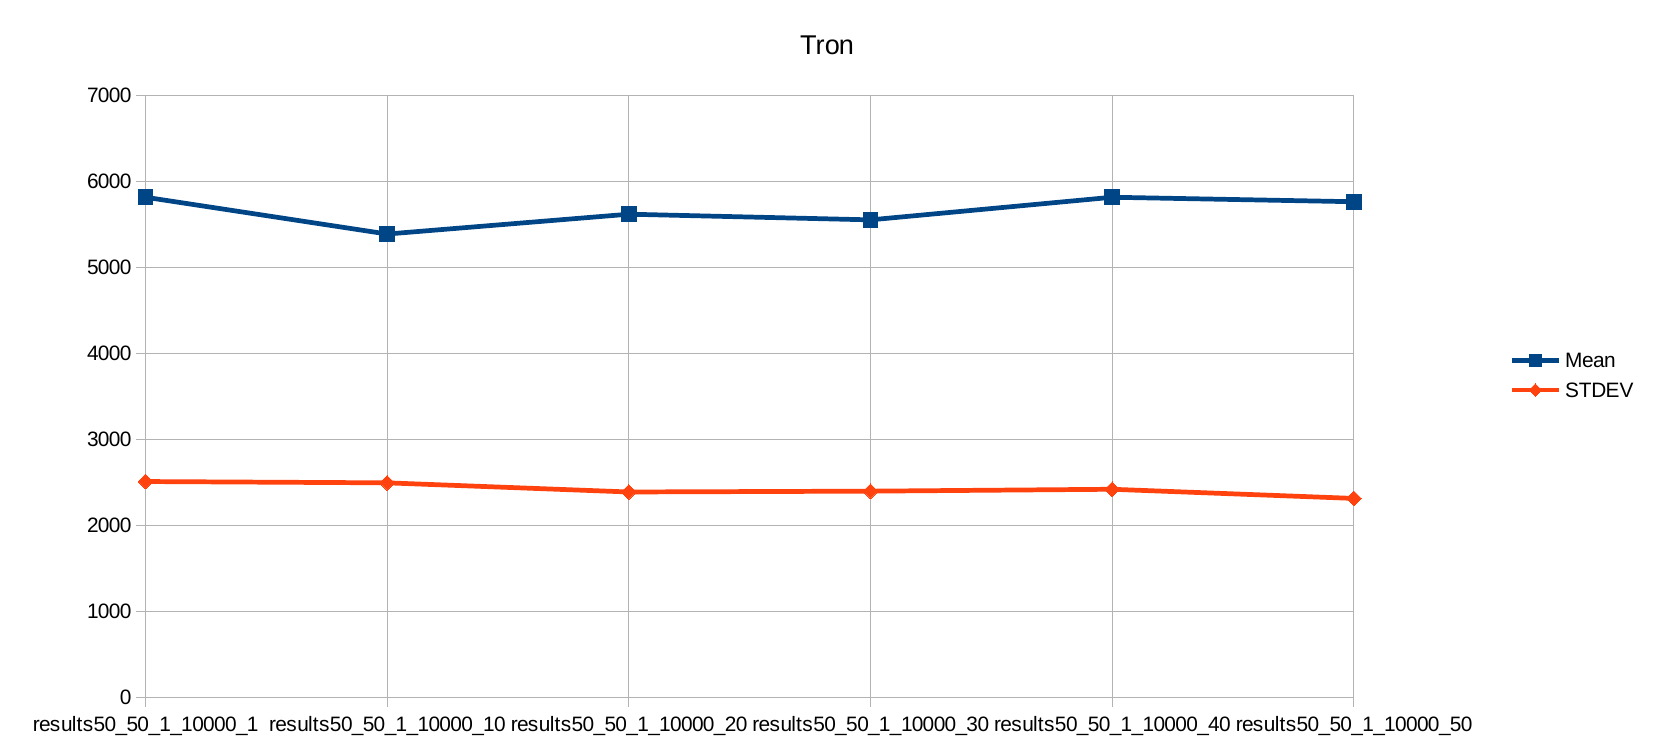

### Chart: Tron
| Category | Mean | STDEV |
|---|---|---|
| results50_50_1_10000_1 | 5819.764858 | 2512.90666 |
| results50_50_1_10000_10 | 5391.723288 | 2497.704416 |
| results50_50_1_10000_20 | 5622.757653 | 2391.029787 |
| results50_50_1_10000_30 | 5556.426396 | 2400.816267 |
| results50_50_1_10000_40 | 5819.432225 | 2422.646034 |
| results50_50_1_10000_50 | 5767.678922 | 2316.035839 |